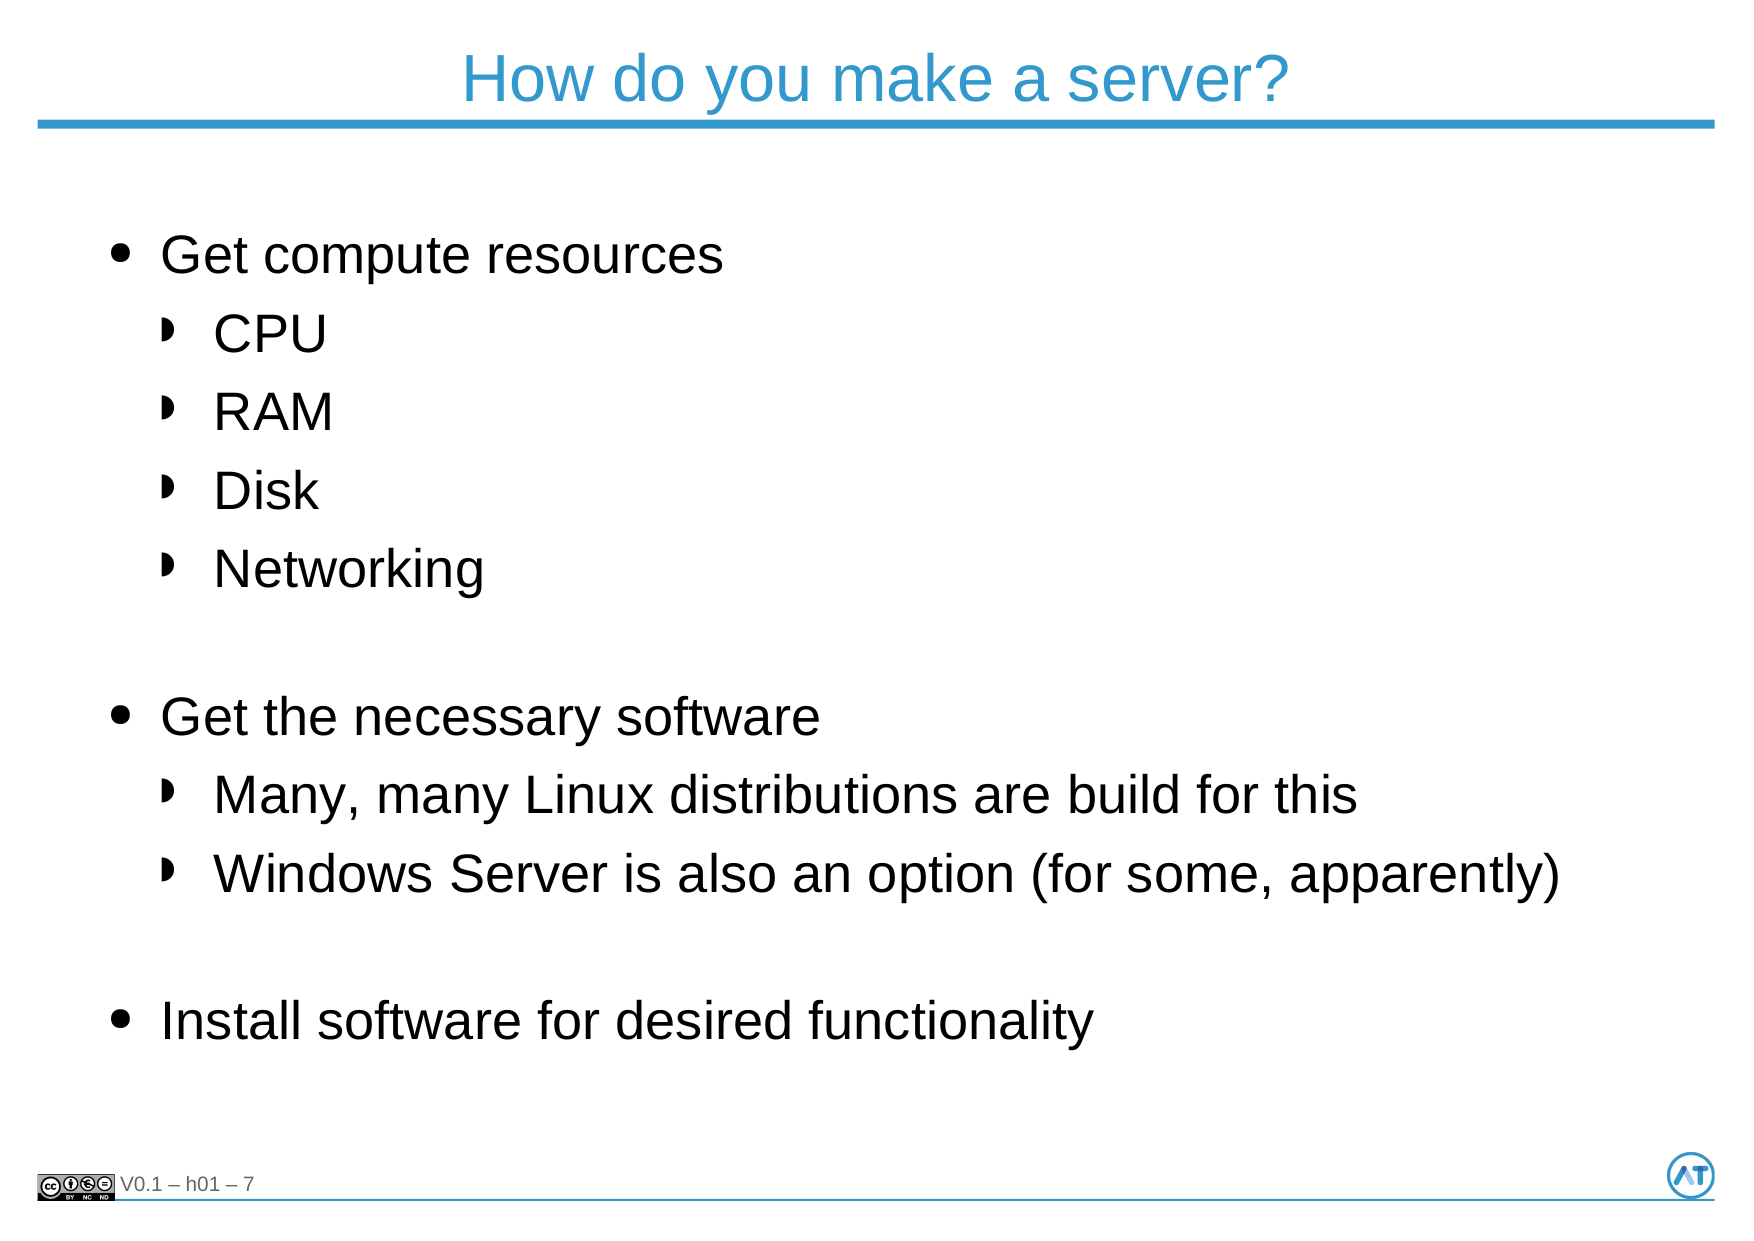

# How do you make a server?
Get compute resources
CPU
RAM
Disk
Networking
Get the necessary software
Many, many Linux distributions are build for this
Windows Server is also an option (for some, apparently)
Install software for desired functionality